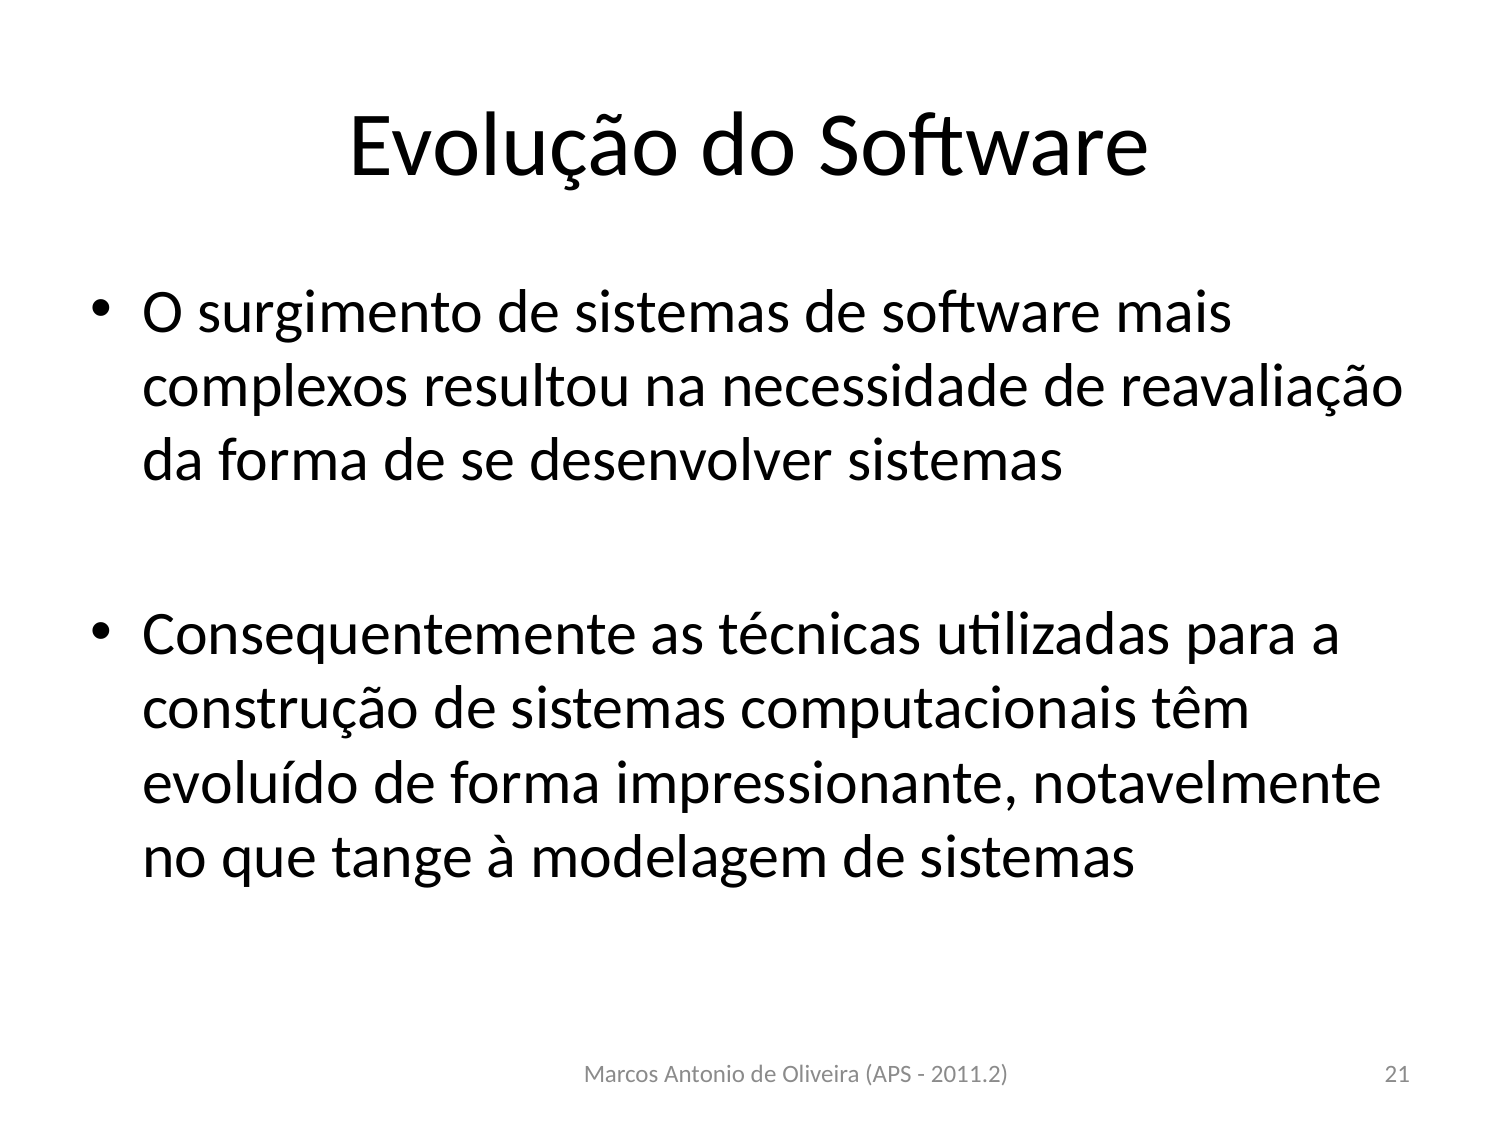

# Evolução do Software
O surgimento de sistemas de software mais complexos resultou na necessidade de reavaliação da forma de se desenvolver sistemas
Consequentemente as técnicas utilizadas para a construção de sistemas computacionais têm evoluído de forma impressionante, notavelmente no que tange à modelagem de sistemas
Marcos Antonio de Oliveira (APS - 2011.2)